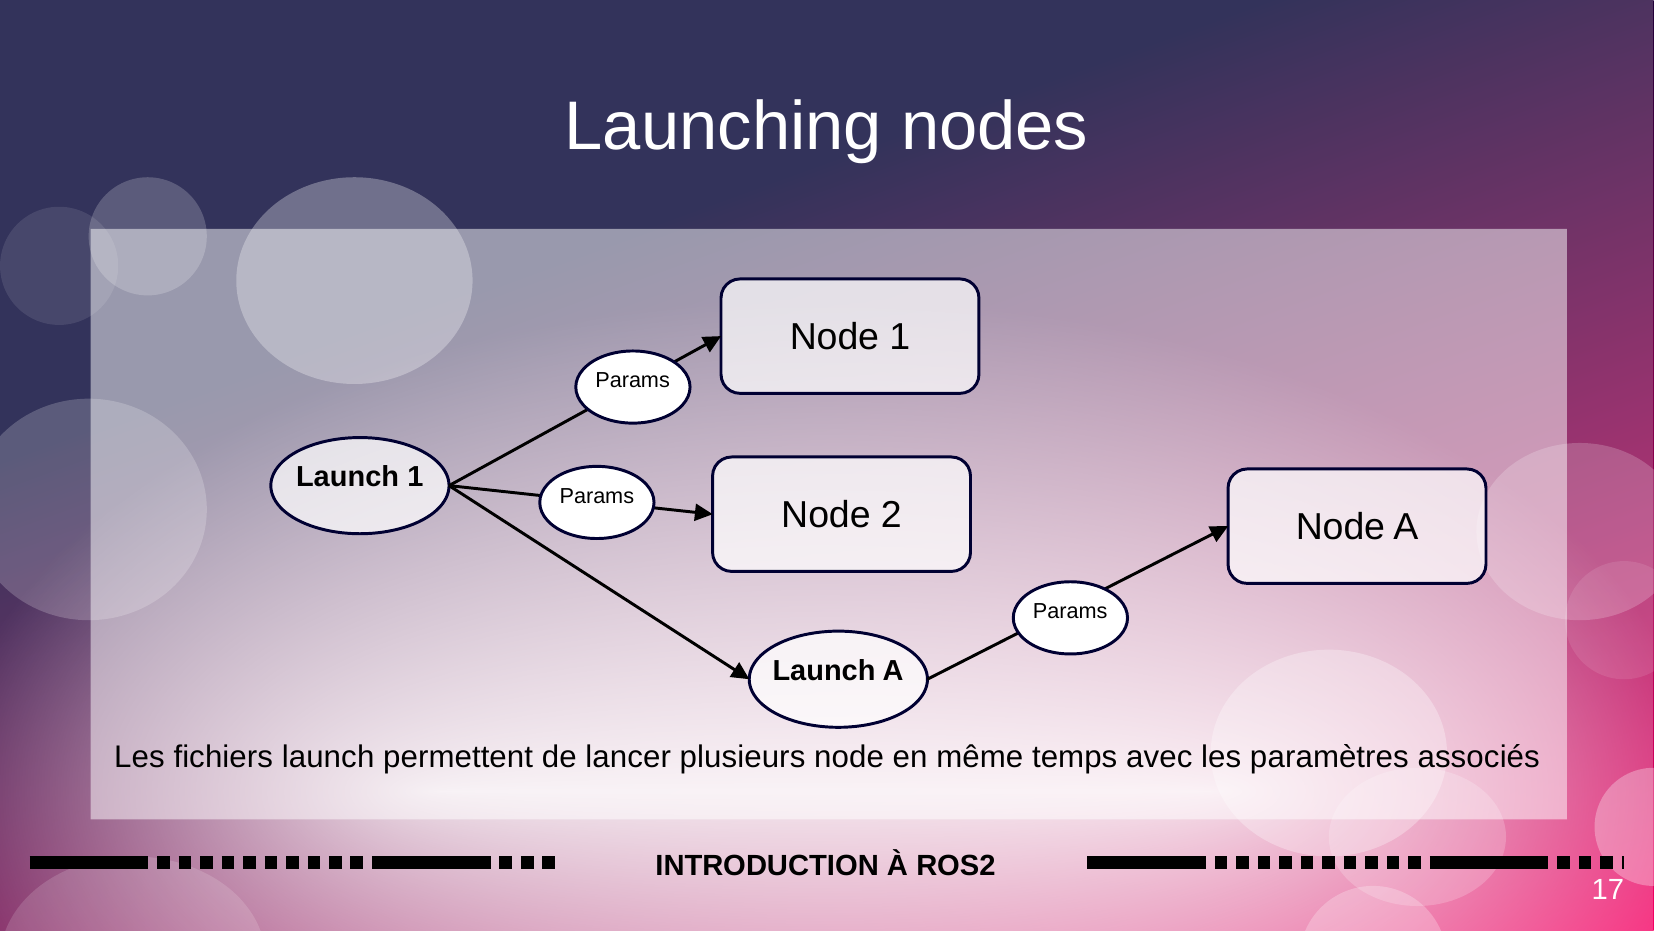

# Launching nodes
Les fichiers launch permettent de lancer plusieurs node en même temps avec les paramètres associés
Node 1
Params
Launch 1
Node 2
Params
Node A
Params
Launch A